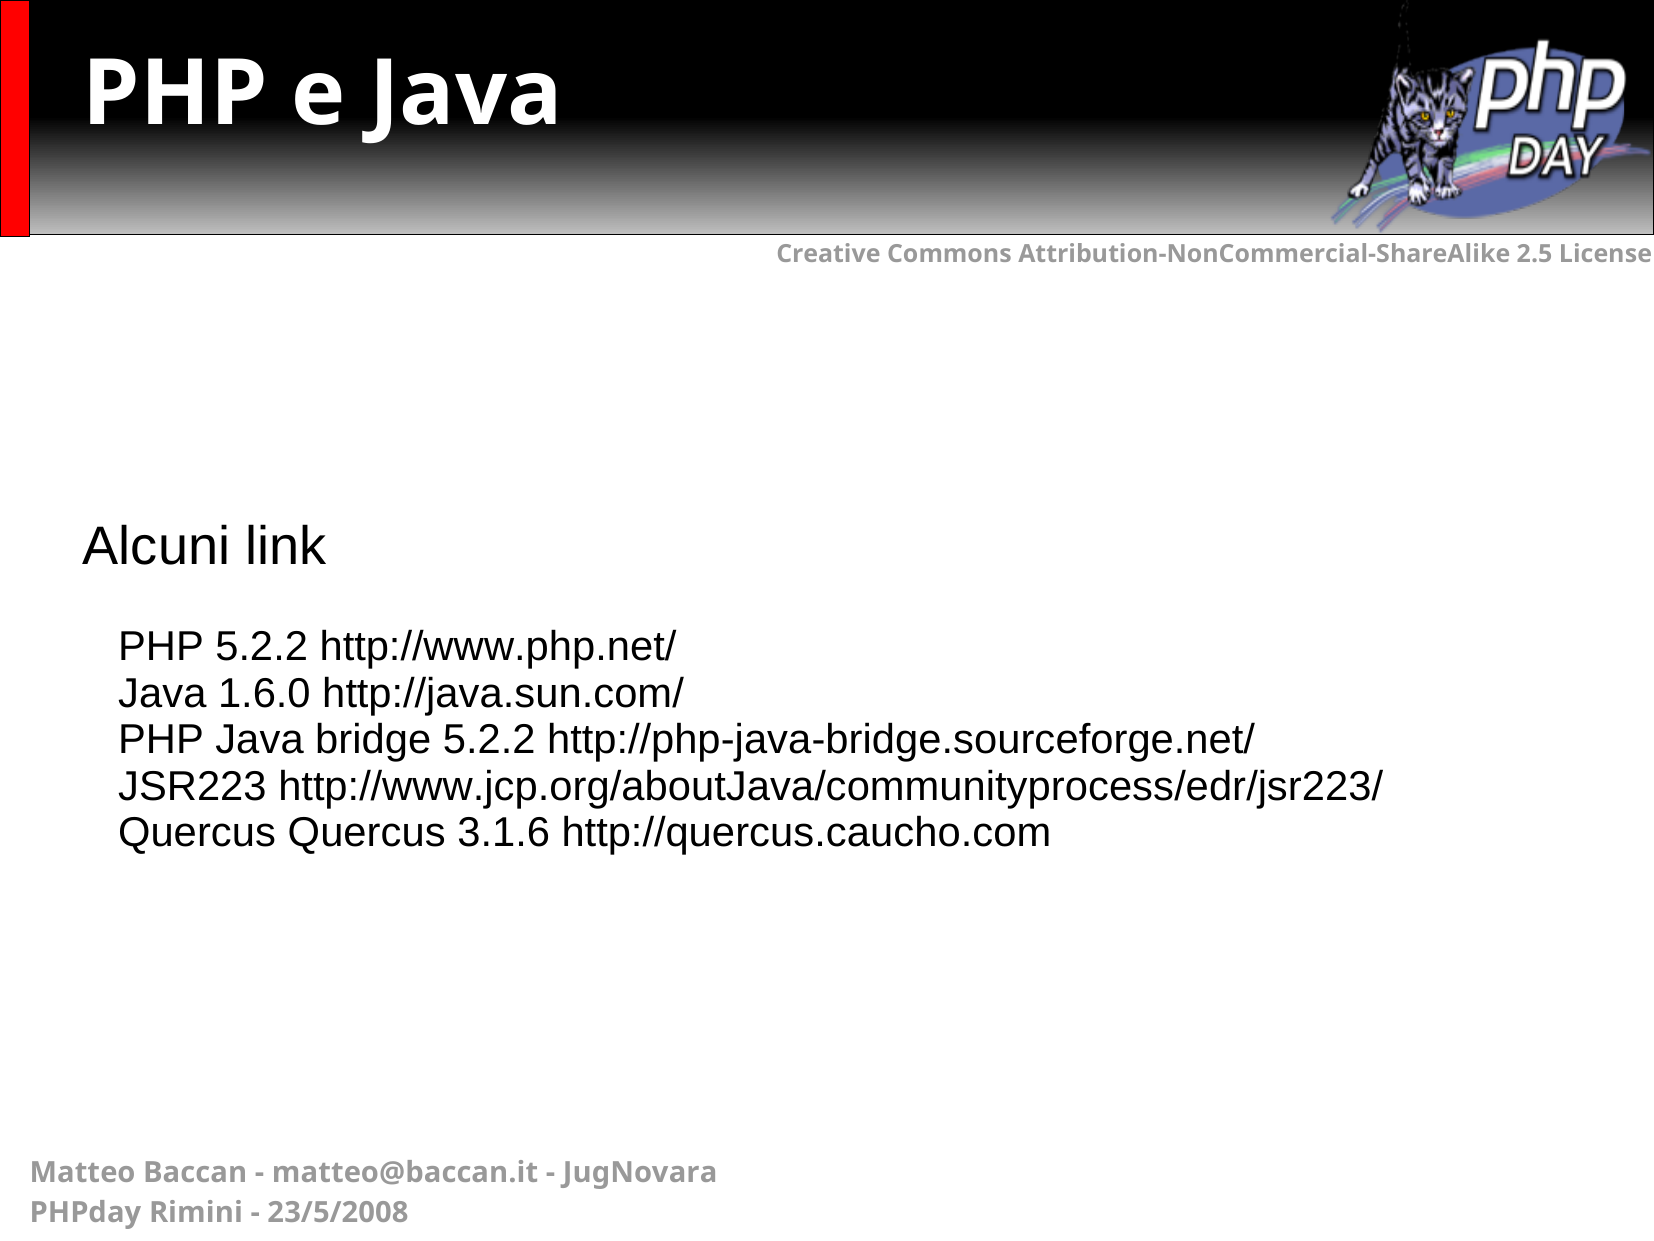

# PHP e Java
Alcuni link
PHP 5.2.2 http://www.php.net/
Java 1.6.0 http://java.sun.com/
PHP Java bridge 5.2.2 http://php-java-bridge.sourceforge.net/
JSR223 http://www.jcp.org/aboutJava/communityprocess/edr/jsr223/
Quercus Quercus 3.1.6 http://quercus.caucho.com